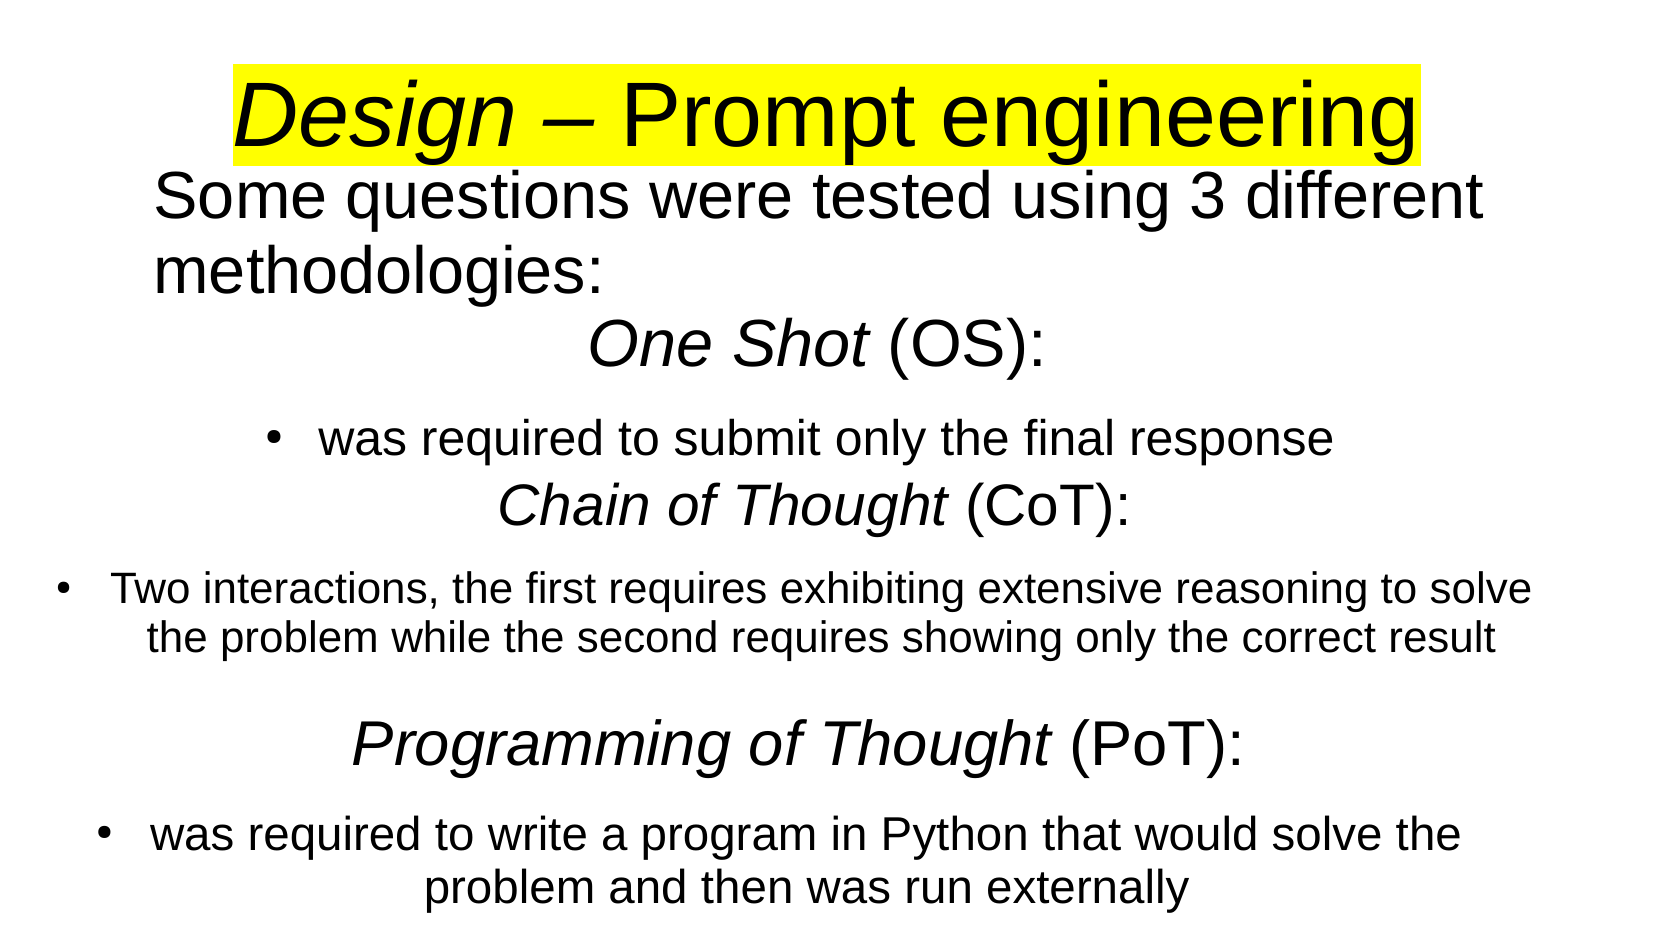

# Design – Prompt engineering
Some questions were tested using 3 different methodologies:
One Shot (OS):
was required to submit only the final response
Chain of Thought (CoT):
Two interactions, the first requires exhibiting extensive reasoning to solve the problem while the second requires showing only the correct result
Programming of Thought (PoT):
was required to write a program in Python that would solve the problem and then was run externally